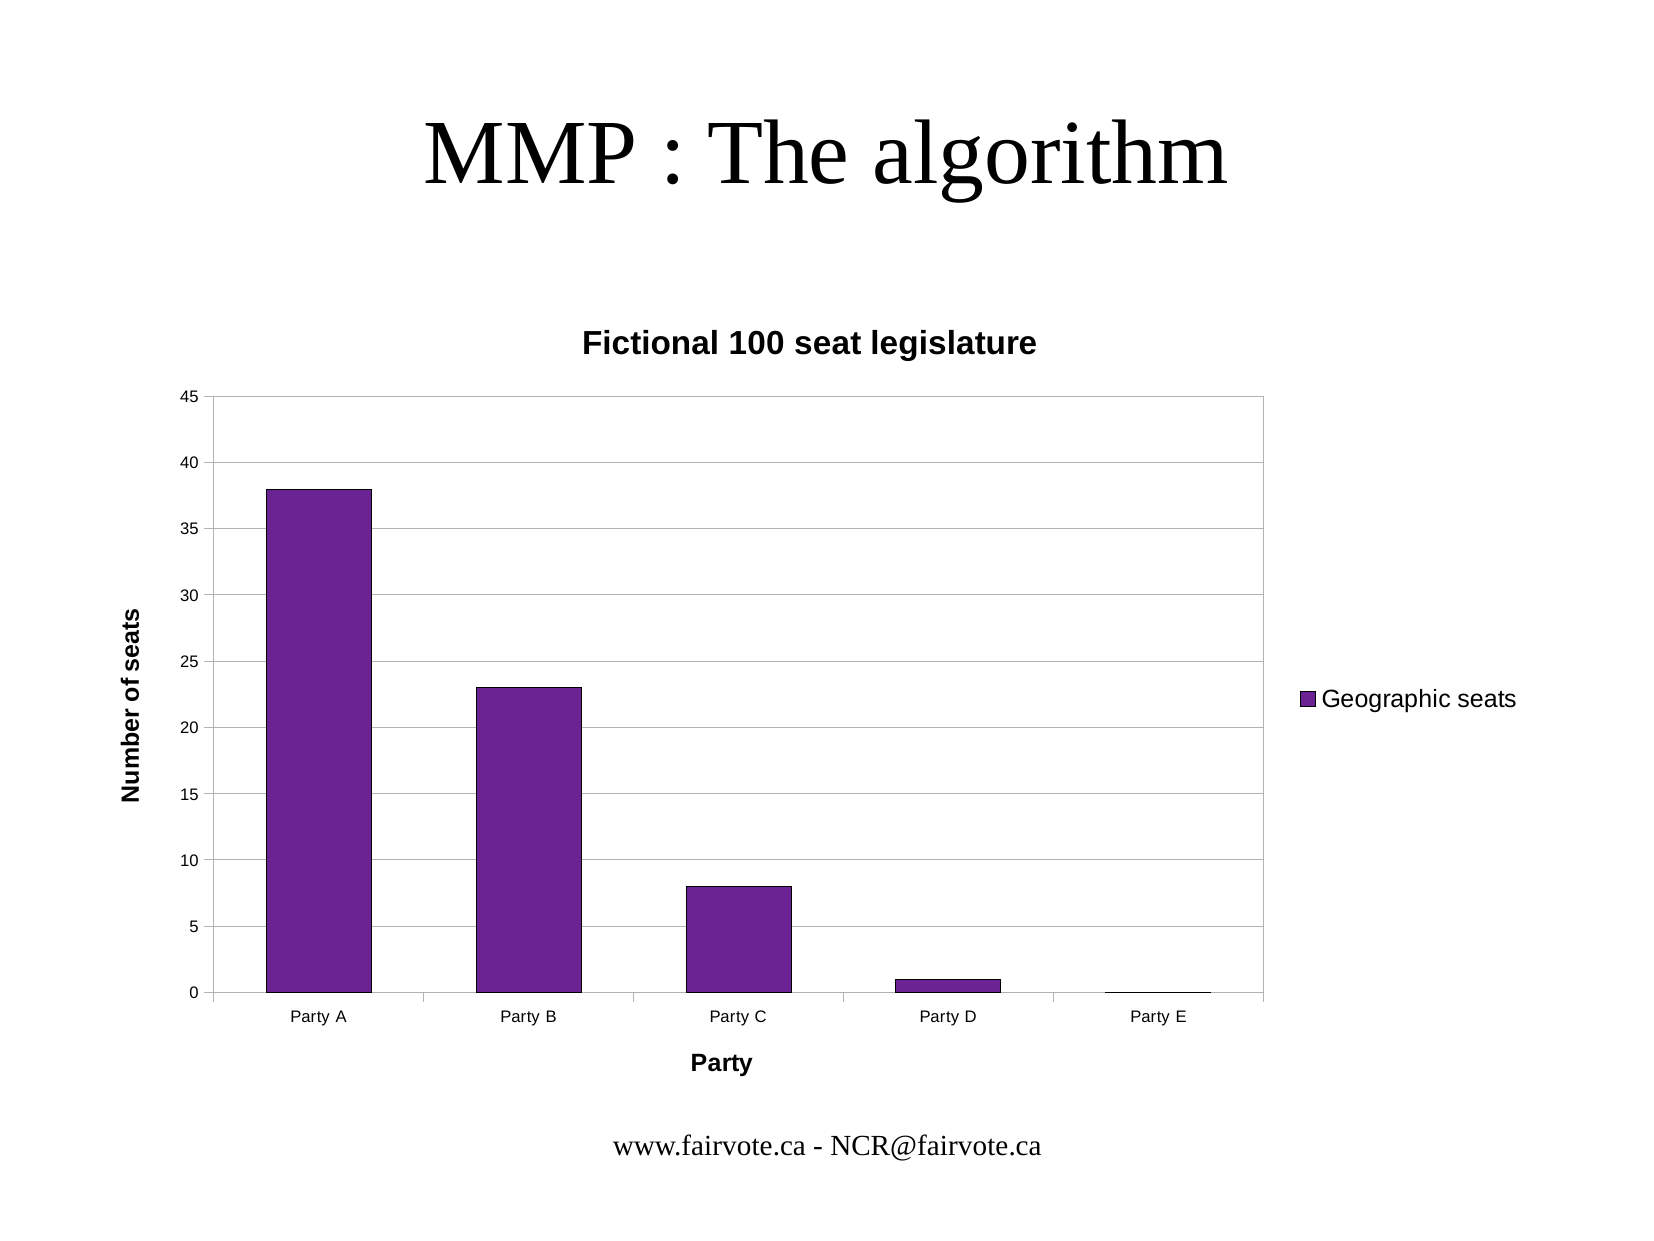

# MMP : The algorithm
### Chart: Fictional 100 seat legislature
| Category | Geographic seats |
|---|---|
| Party A | 38.0 |
| Party B | 23.0 |
| Party C | 8.0 |
| Party D | 1.0 |
| Party E | 0.0 |www.fairvote.ca - NCR@fairvote.ca